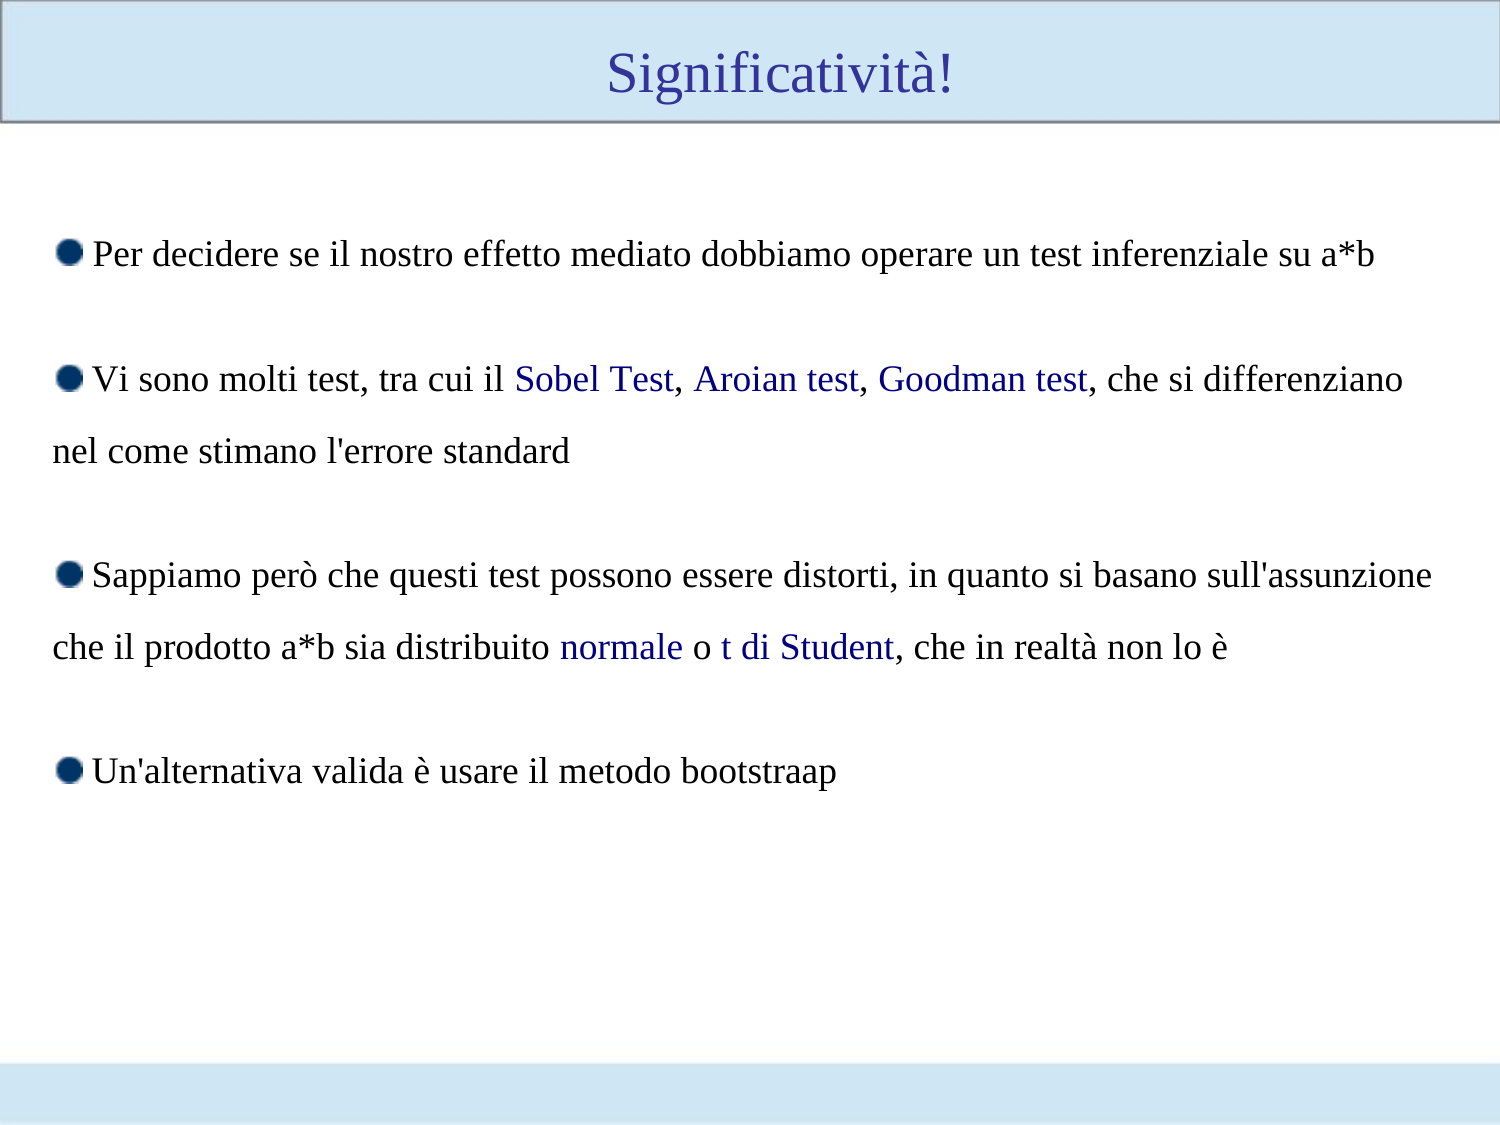

# Significatività!
 Per decidere se il nostro effetto mediato dobbiamo operare un test inferenziale su a*b
 Vi sono molti test, tra cui il Sobel Test, Aroian test, Goodman test, che si differenziano nel come stimano l'errore standard
 Sappiamo però che questi test possono essere distorti, in quanto si basano sull'assunzione che il prodotto a*b sia distribuito normale o t di Student, che in realtà non lo è
 Un'alternativa valida è usare il metodo bootstraap